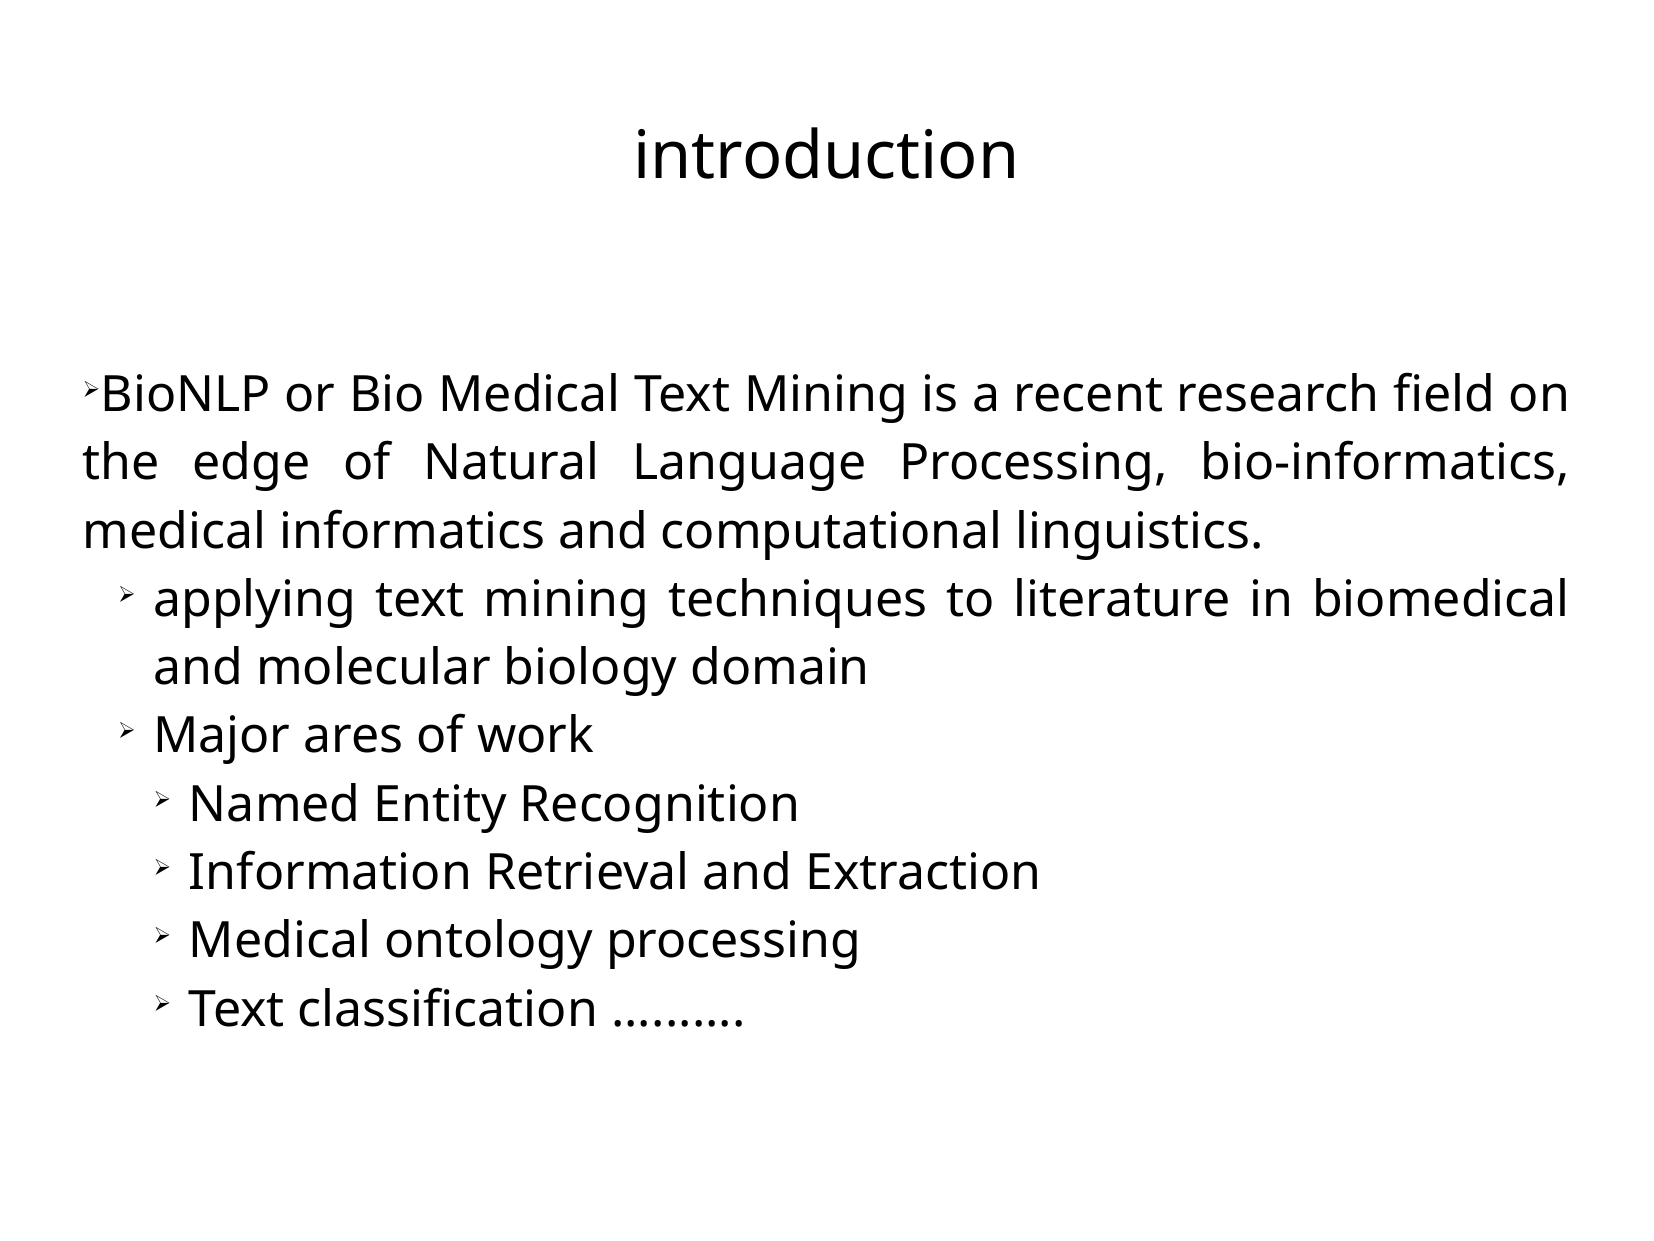

# introduction
BioNLP or Bio Medical Text Mining is a recent research field on the edge of Natural Language Processing, bio-informatics, medical informatics and computational linguistics.
applying text mining techniques to literature in biomedical and molecular biology domain
Major ares of work
Named Entity Recognition
Information Retrieval and Extraction
Medical ontology processing
Text classification ..........